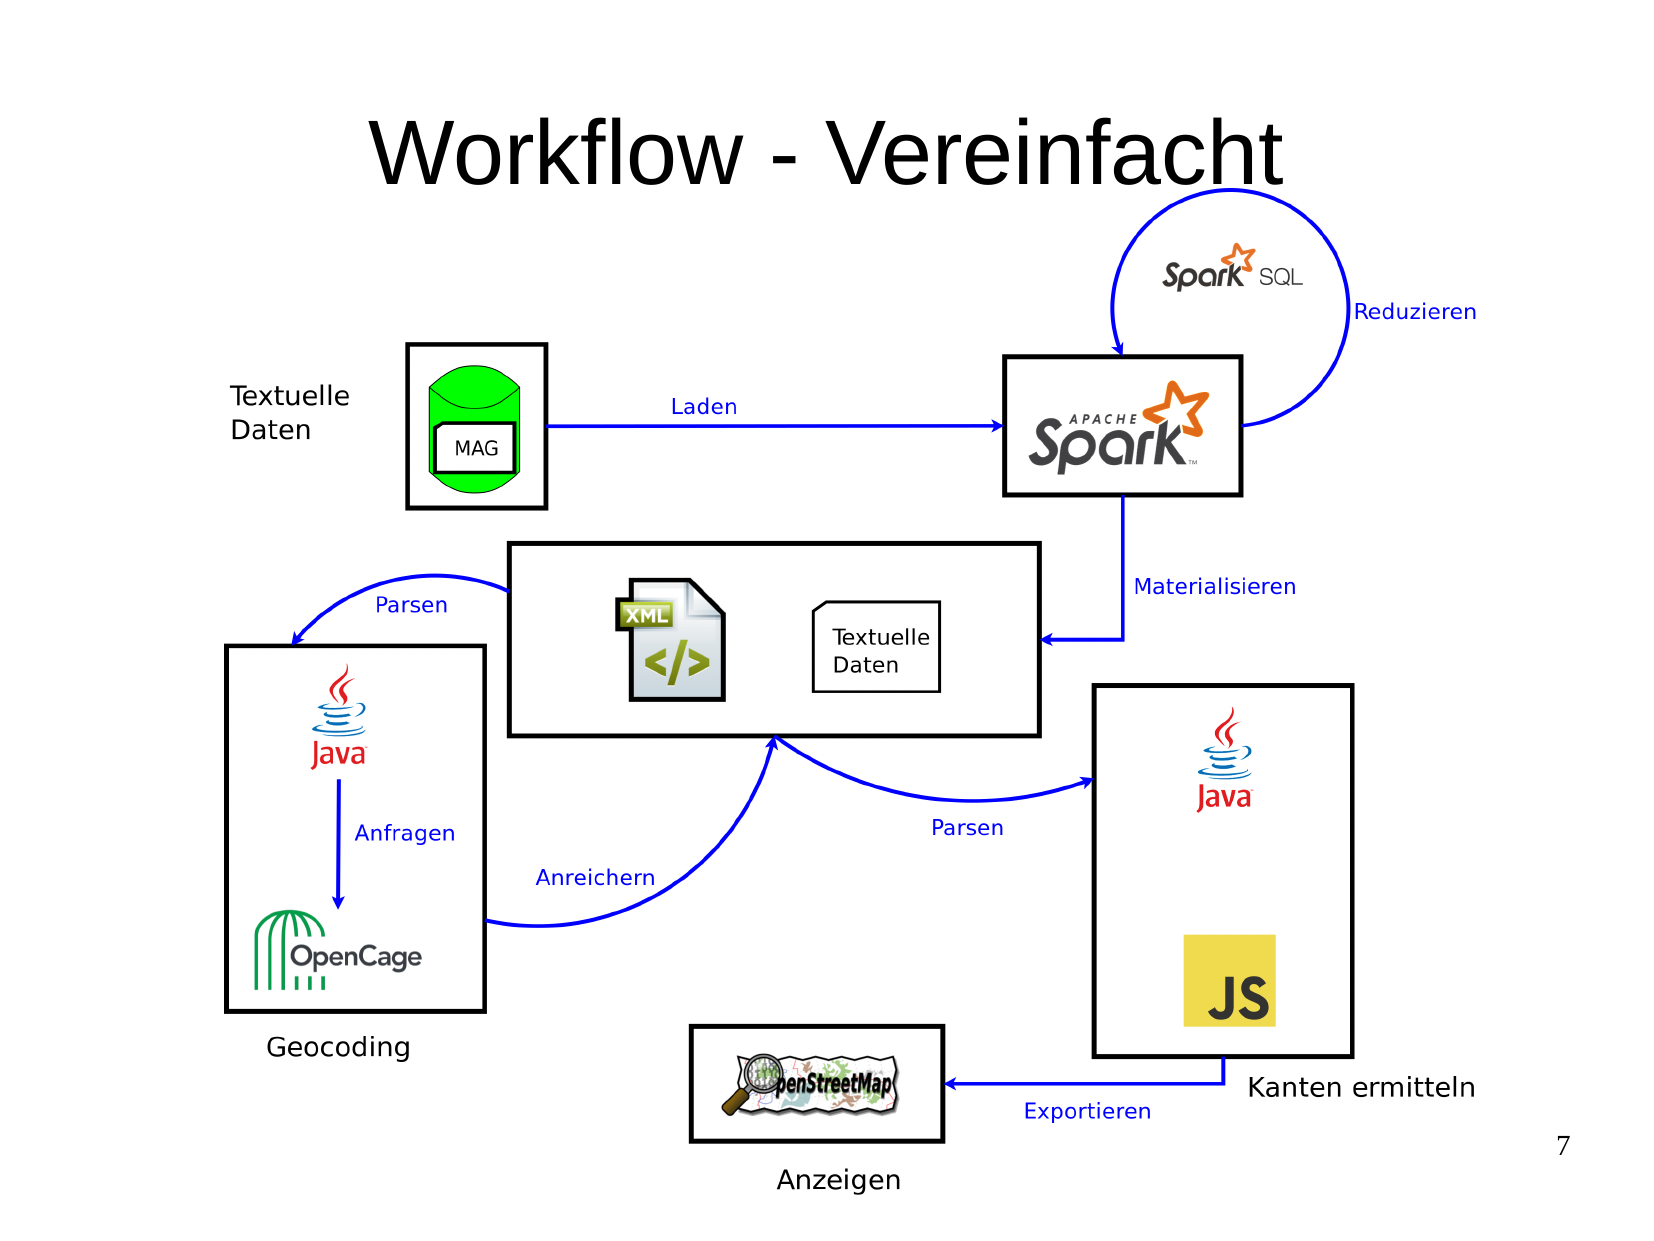

# Workflow - Vereinfacht
Daniel Alexander, Richard Khulusi
7